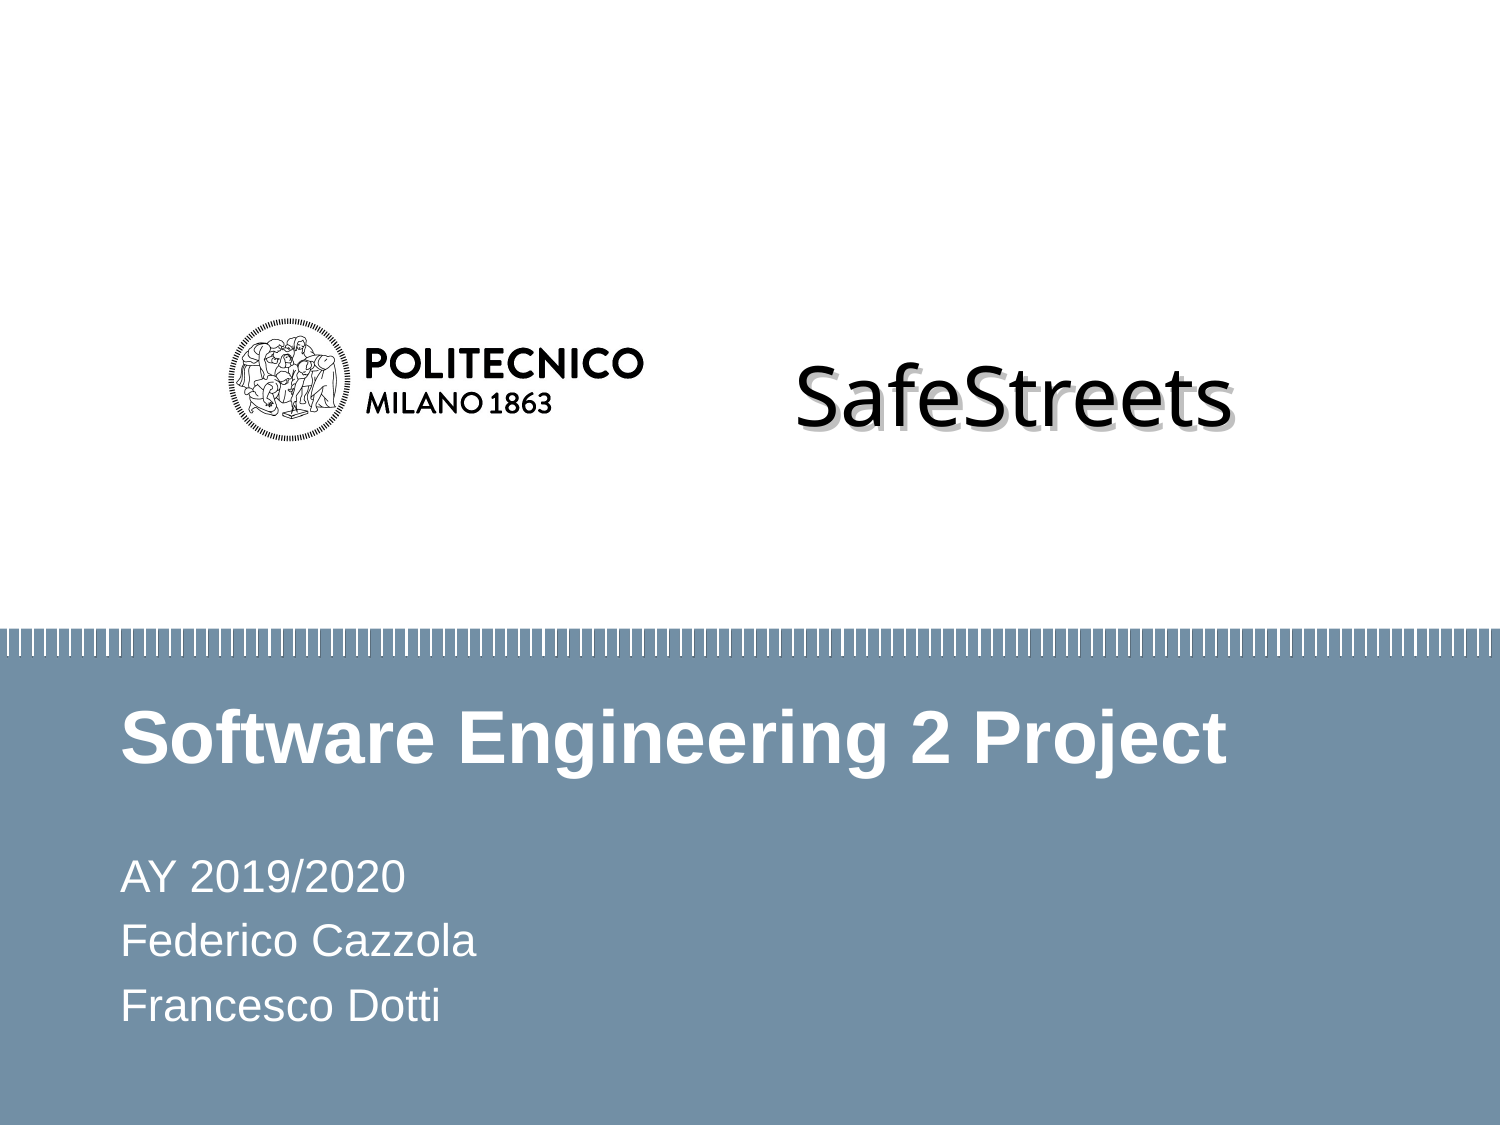

SafeStreets
# Firma convenzione Politecnico di Milano e Veneranda Fabbrica del Duomo di Milano
Software Engineering 2 Project
AY 2019/2020
Federico Cazzola
Francesco Dotti
Aula Magna – Rettorato
Mercoledì 27 maggio 2015